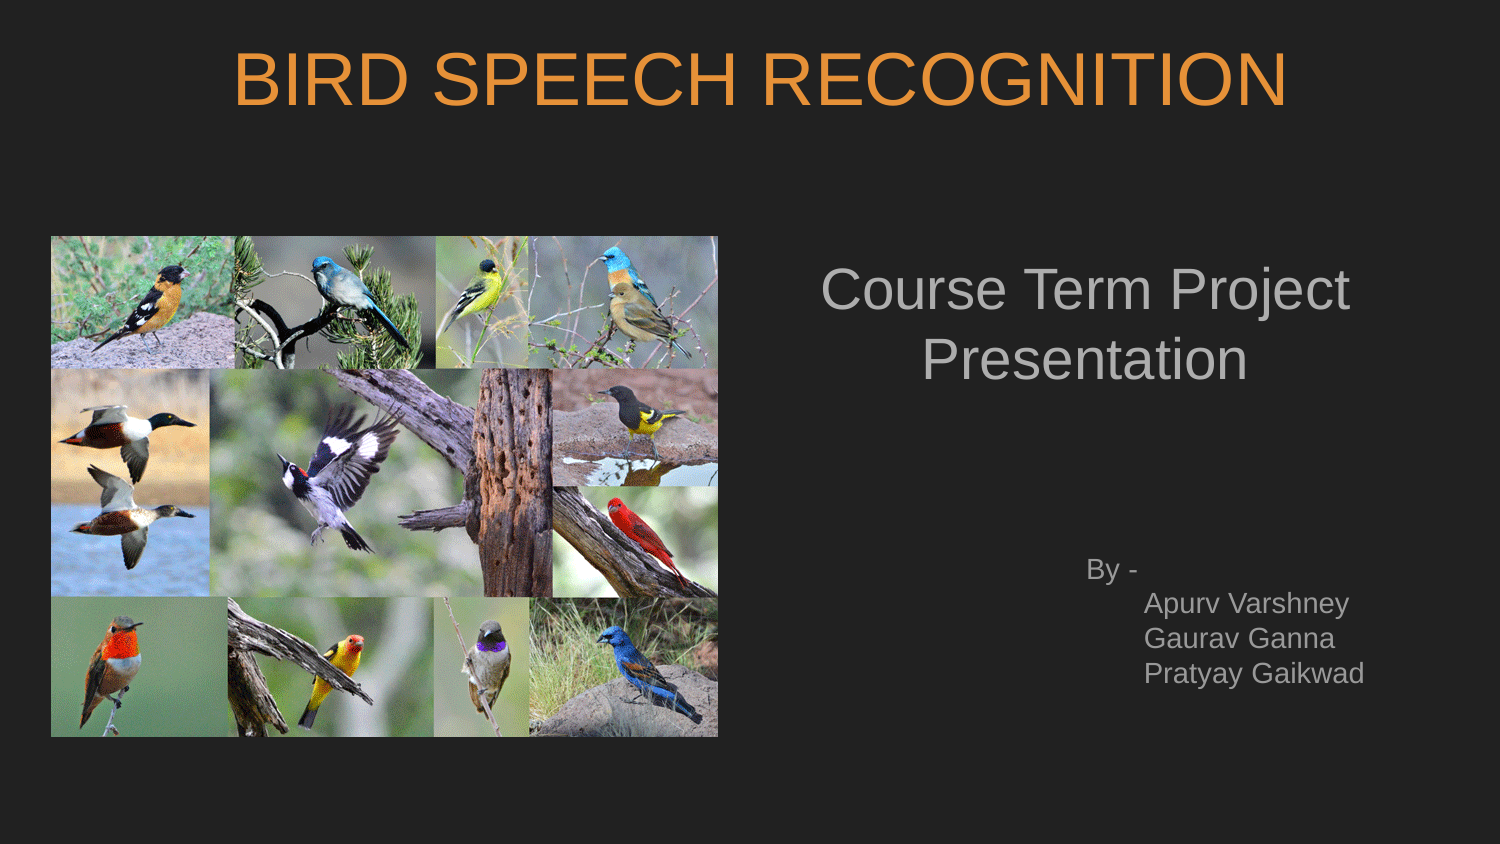

BIRD SPEECH RECOGNITION
# Course Term Project Presentation
By -
 Apurv Varshney
 Gaurav Ganna
 Pratyay Gaikwad